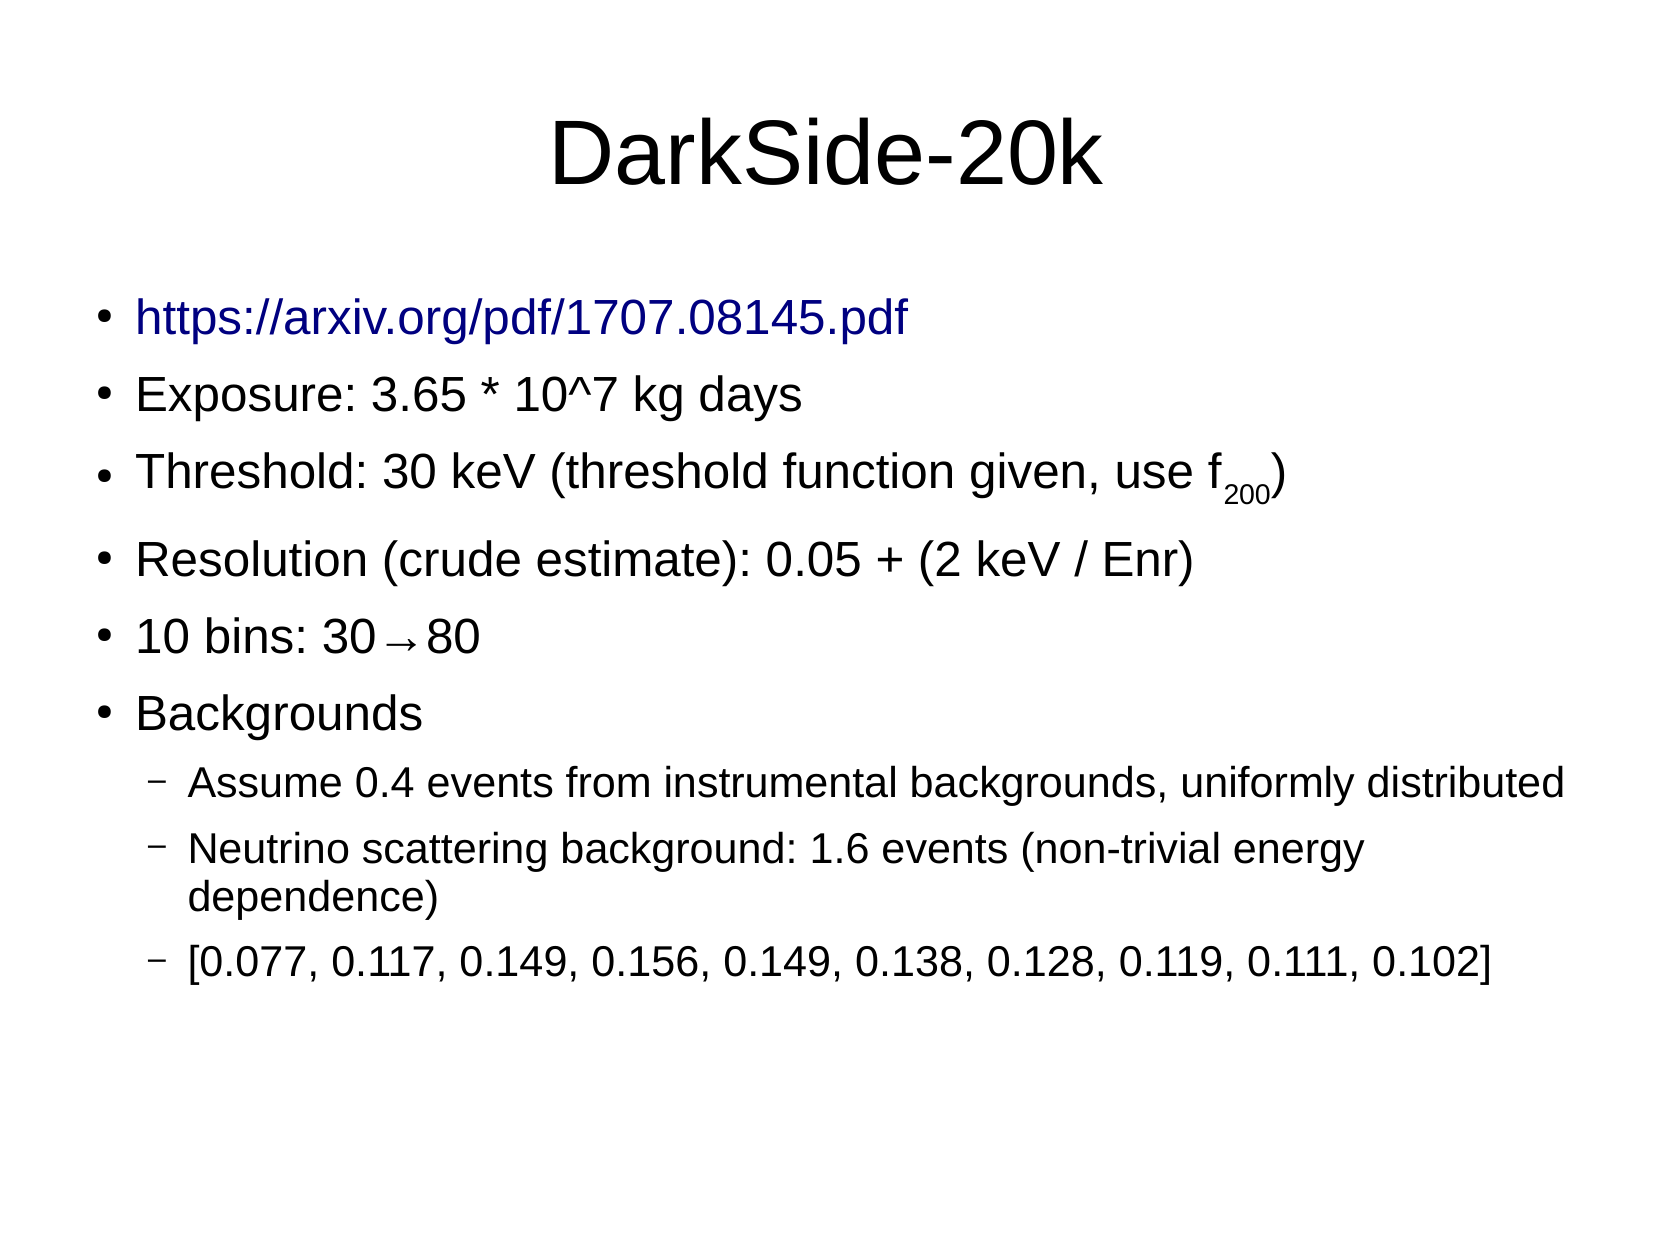

# DarkSide-20k
https://arxiv.org/pdf/1707.08145.pdf
Exposure: 3.65 * 10^7 kg days
Threshold: 30 keV (threshold function given, use f200)
Resolution (crude estimate): 0.05 + (2 keV / Enr)
10 bins: 30→80
Backgrounds
Assume 0.4 events from instrumental backgrounds, uniformly distributed
Neutrino scattering background: 1.6 events (non-trivial energy dependence)
[0.077, 0.117, 0.149, 0.156, 0.149, 0.138, 0.128, 0.119, 0.111, 0.102]